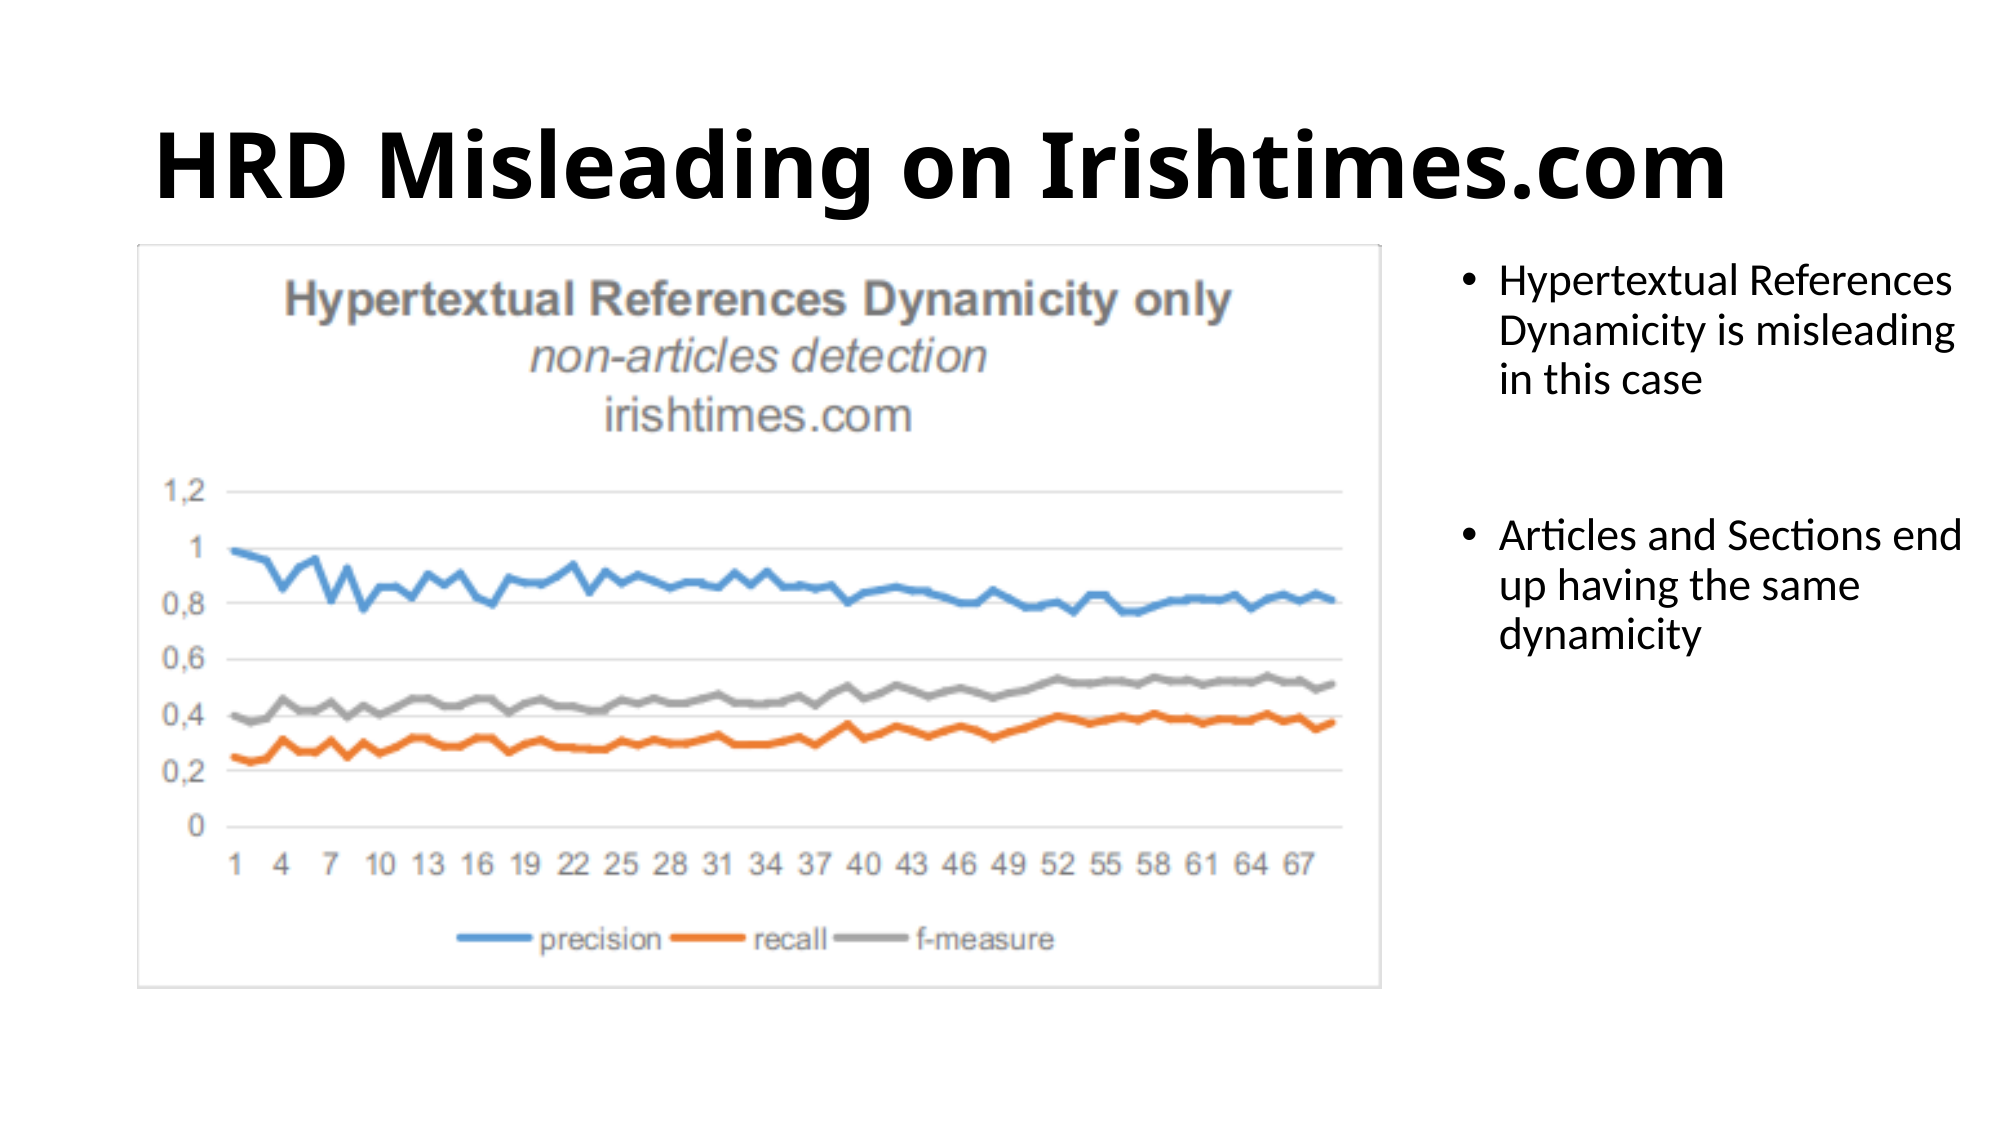

# HRD Misleading on Irishtimes.com
Hypertextual References Dynamicity is misleading in this case
Articles and Sections end up having the same dynamicity